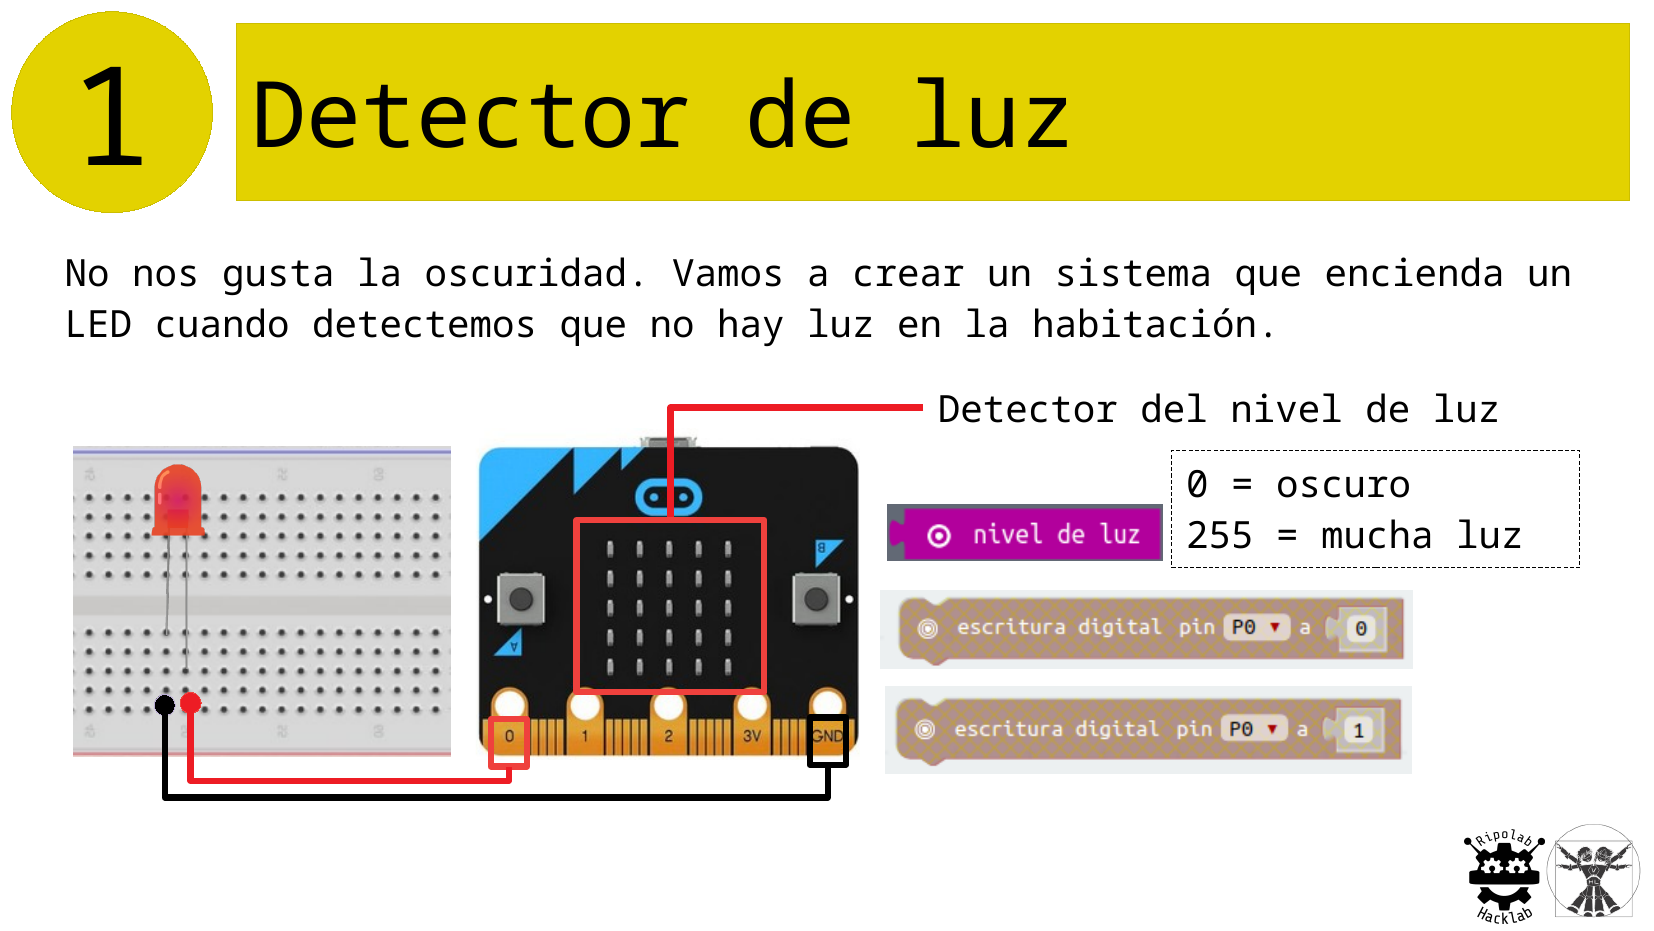

1
Detector de luz
No nos gusta la oscuridad. Vamos a crear un sistema que encienda un LED cuando detectemos que no hay luz en la habitación.
Detector del nivel de luz
0 = oscuro
255 = mucha luz